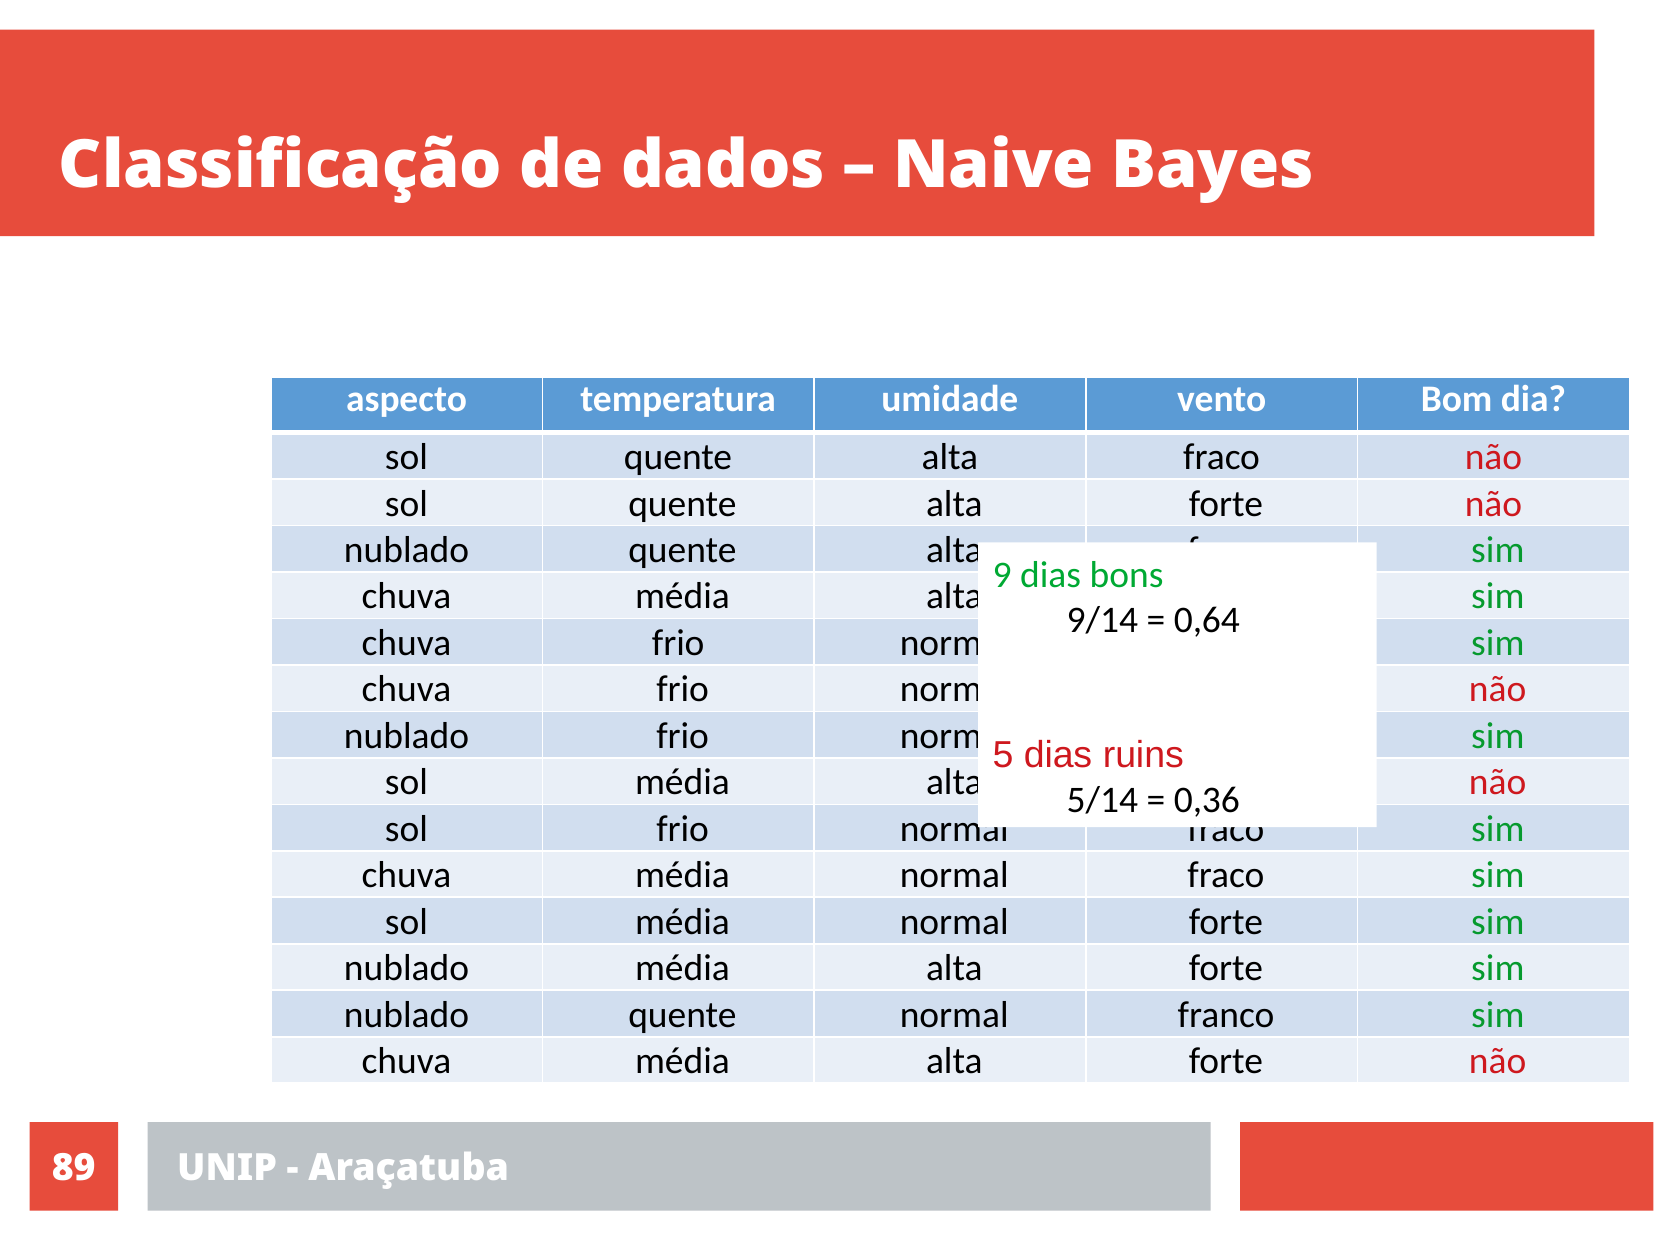

# Classificação de dados – Naive Bayes
| aspecto | temperatura | umidade | vento | Bom dia? |
| --- | --- | --- | --- | --- |
| sol | quente | alta | fraco | não |
| sol | quente | alta | forte | não |
| nublado | quente | alta | fraco | sim |
| chuva | média | alta | fraco | sim |
| chuva | frio | normal | fraco | sim |
| chuva | frio | normal | forte | não |
| nublado | frio | normal | forte | sim |
| sol | média | alta | fraco | não |
| sol | frio | normal | fraco | sim |
| chuva | média | normal | fraco | sim |
| sol | média | normal | forte | sim |
| nublado | média | alta | forte | sim |
| nublado | quente | normal | franco | sim |
| chuva | média | alta | forte | não |
9 dias bons
	9/14 = 0,64
5 dias ruins
	5/14 = 0,36
89
UNIP - Araçatuba